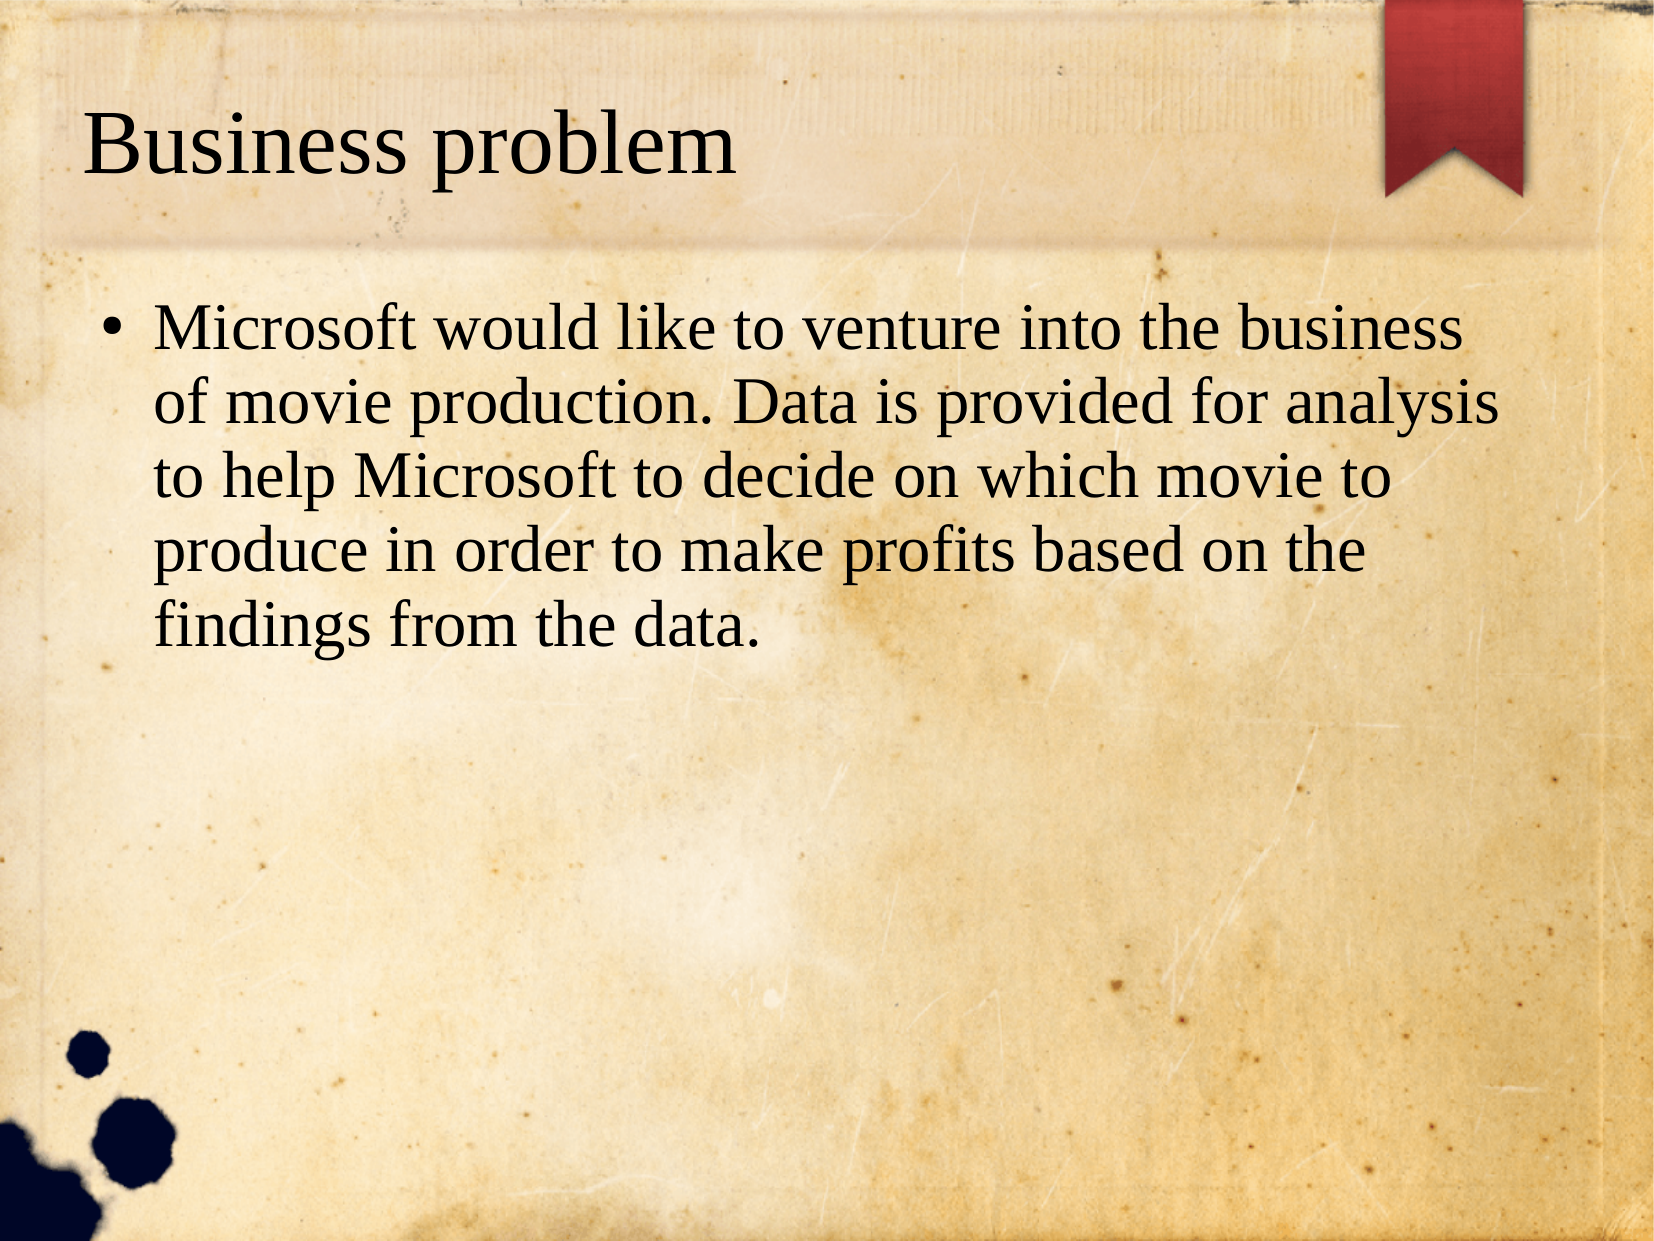

# Business problem
Microsoft would like to venture into the business of movie production. Data is provided for analysis to help Microsoft to decide on which movie to produce in order to make profits based on the findings from the data.